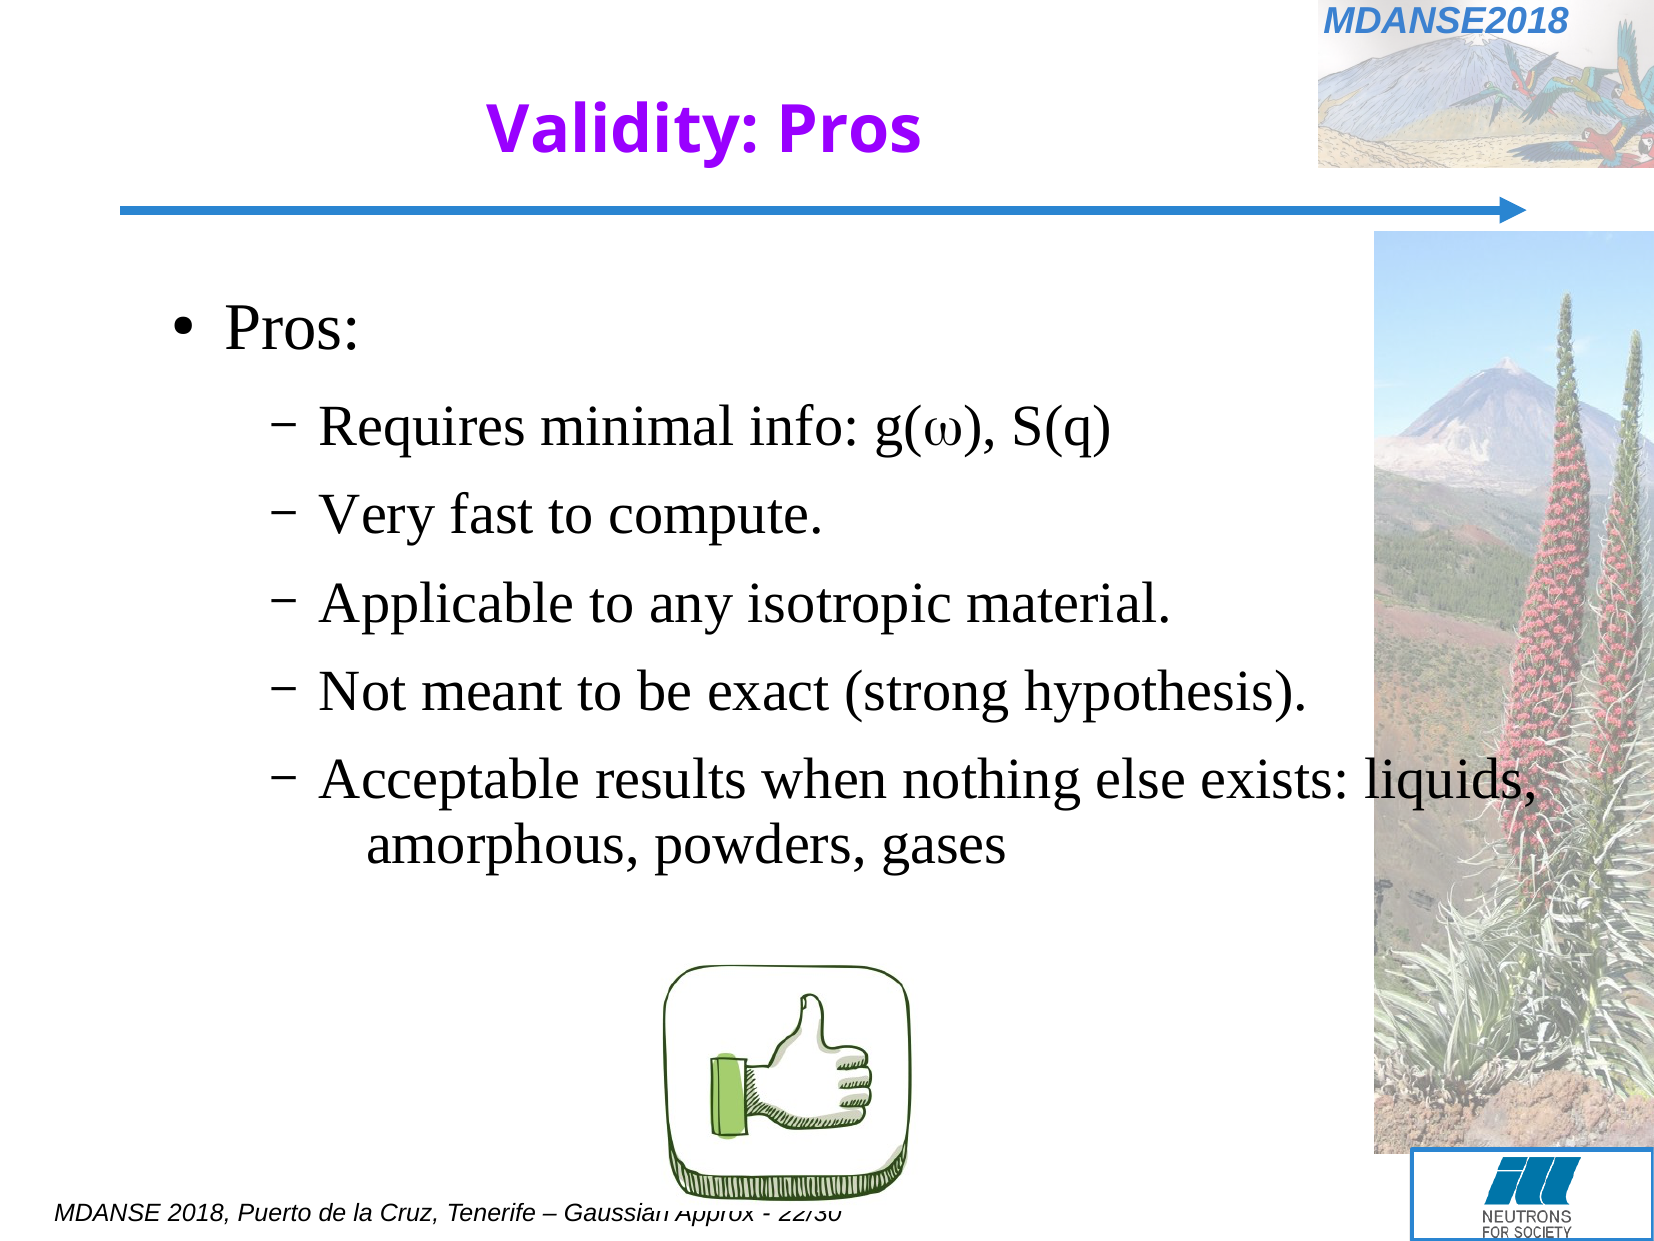

# Validity: Pros
Pros:
Requires minimal info: g(w), S(q)
Very fast to compute.
Applicable to any isotropic material.
Not meant to be exact (strong hypothesis).
Acceptable results when nothing else exists: liquids, amorphous, powders, gases